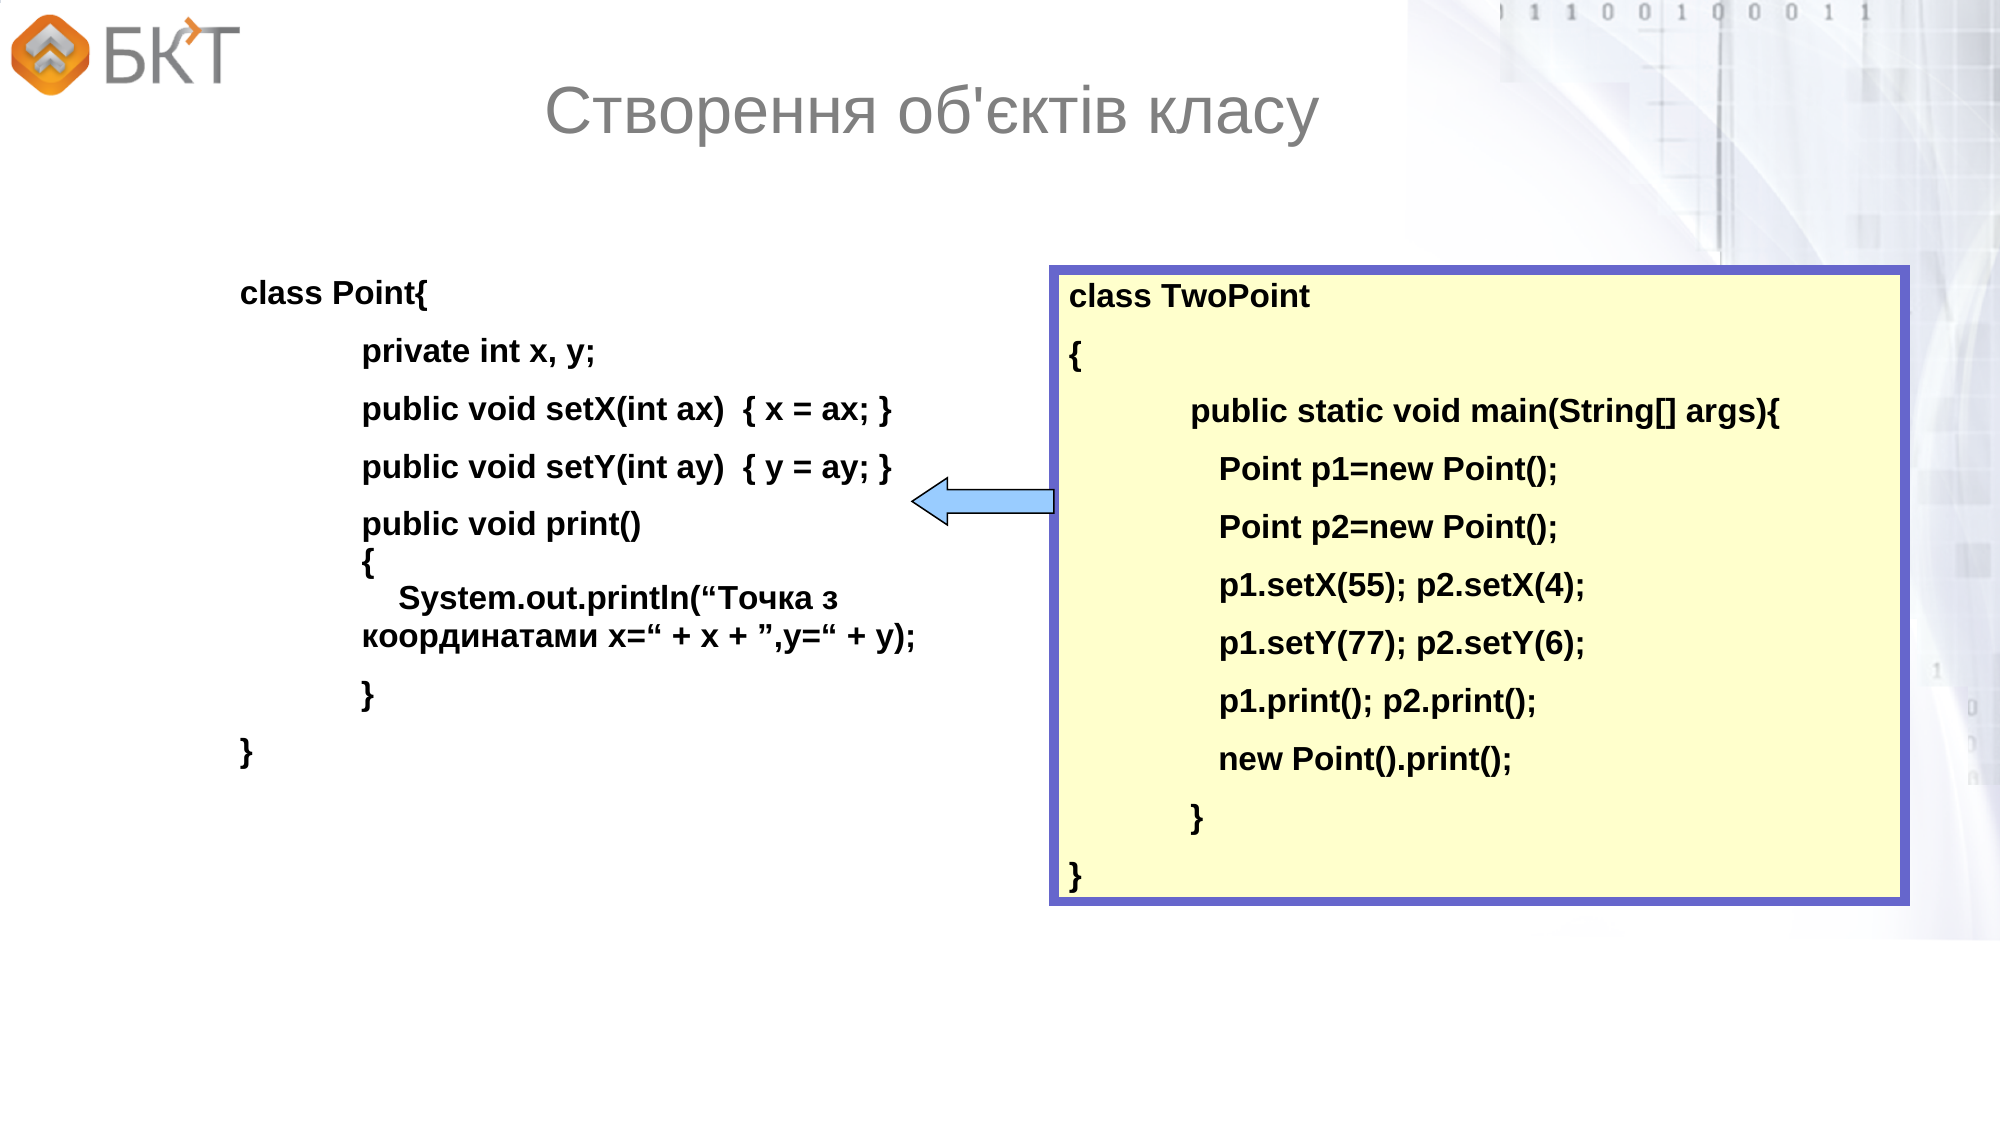

Створення об'єктів класу
class Point{
private int x, y;
public void setX(int ax) { x = ax; }
public void setY(int ay) { y = ay; }
public void print()
{
 System.out.println(“Точка з координатами x=“ + x + ”,y=“ + y);
 	 }
}
class TwoPoint
{
public static void main(String[] args){
 		Point p1=new Point();
 		Point p2=new Point();
 		p1.setX(55); p2.setX(4);
 		p1.setY(77); p2.setY(6);
 		p1.print(); p2.print();
 new Point().print();
}
}
БКТ 2013